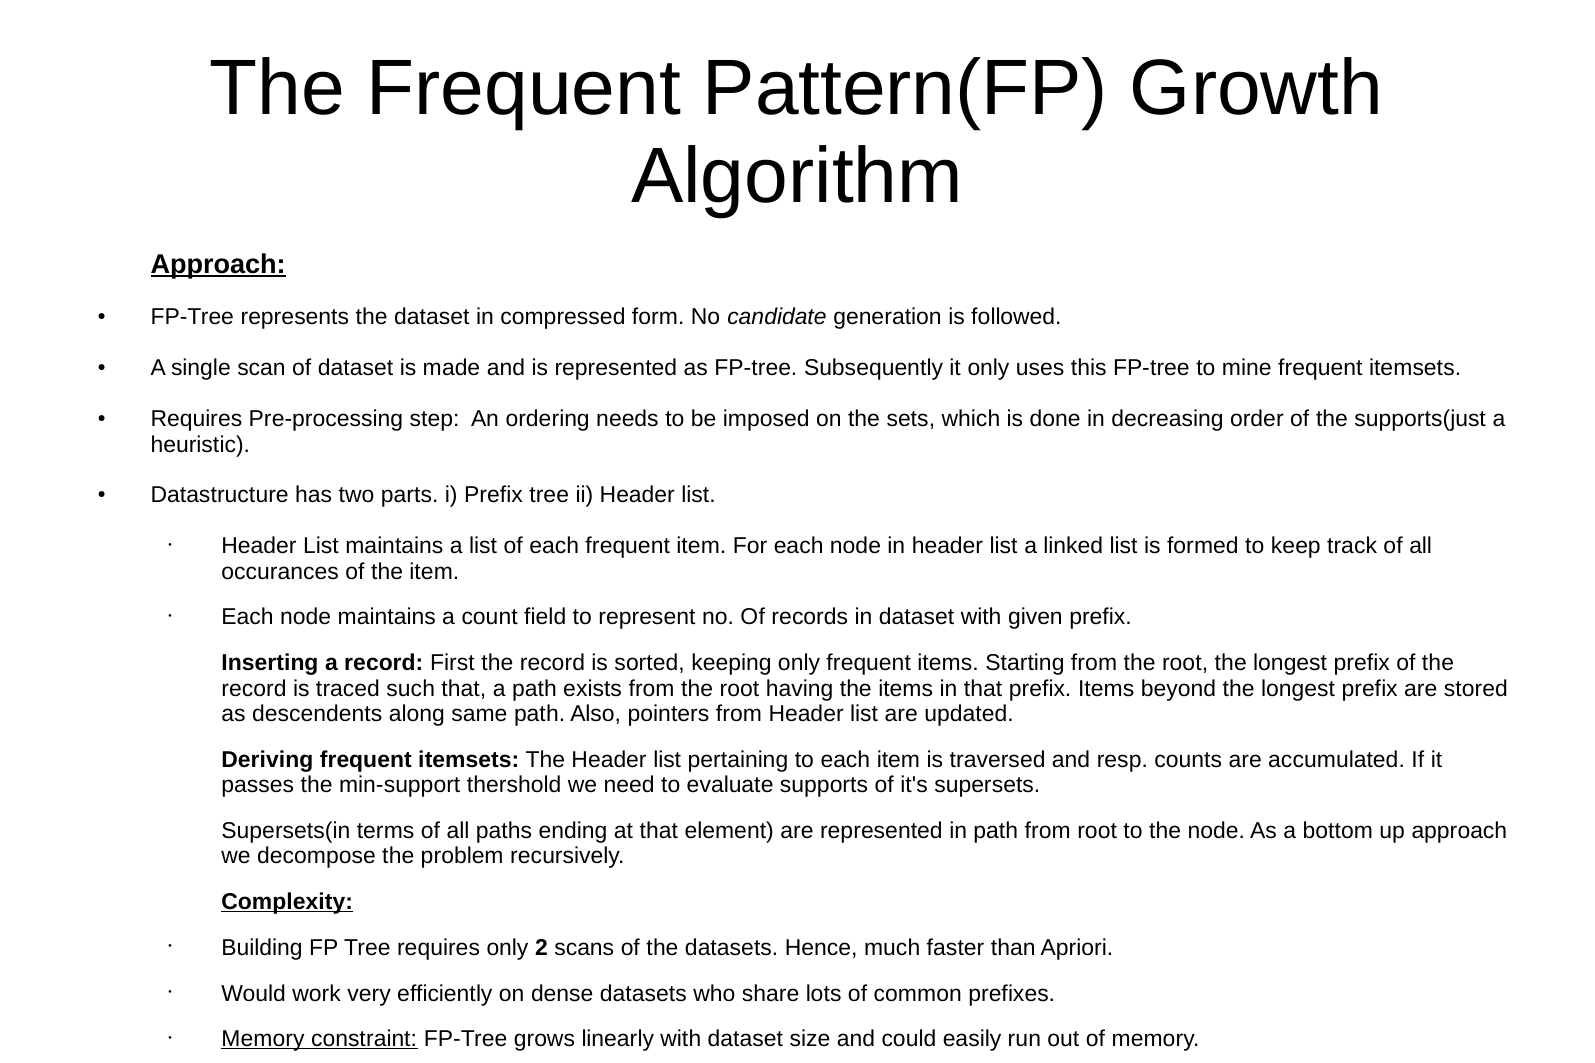

# The Frequent Pattern(FP) Growth Algorithm
Approach:
FP-Tree represents the dataset in compressed form. No candidate generation is followed.
A single scan of dataset is made and is represented as FP-tree. Subsequently it only uses this FP-tree to mine frequent itemsets.
Requires Pre-processing step: An ordering needs to be imposed on the sets, which is done in decreasing order of the supports(just a heuristic).
Datastructure has two parts. i) Prefix tree ii) Header list.
Header List maintains a list of each frequent item. For each node in header list a linked list is formed to keep track of all occurances of the item.
Each node maintains a count field to represent no. Of records in dataset with given prefix.
Inserting a record: First the record is sorted, keeping only frequent items. Starting from the root, the longest prefix of the record is traced such that, a path exists from the root having the items in that prefix. Items beyond the longest prefix are stored as descendents along same path. Also, pointers from Header list are updated.
Deriving frequent itemsets: The Header list pertaining to each item is traversed and resp. counts are accumulated. If it passes the min-support thershold we need to evaluate supports of it's supersets.
Supersets(in terms of all paths ending at that element) are represented in path from root to the node. As a bottom up approach we decompose the problem recursively.
Complexity:
Building FP Tree requires only 2 scans of the datasets. Hence, much faster than Apriori.
Would work very efficiently on dense datasets who share lots of common prefixes.
Memory constraint: FP-Tree grows linearly with dataset size and could easily run out of memory.